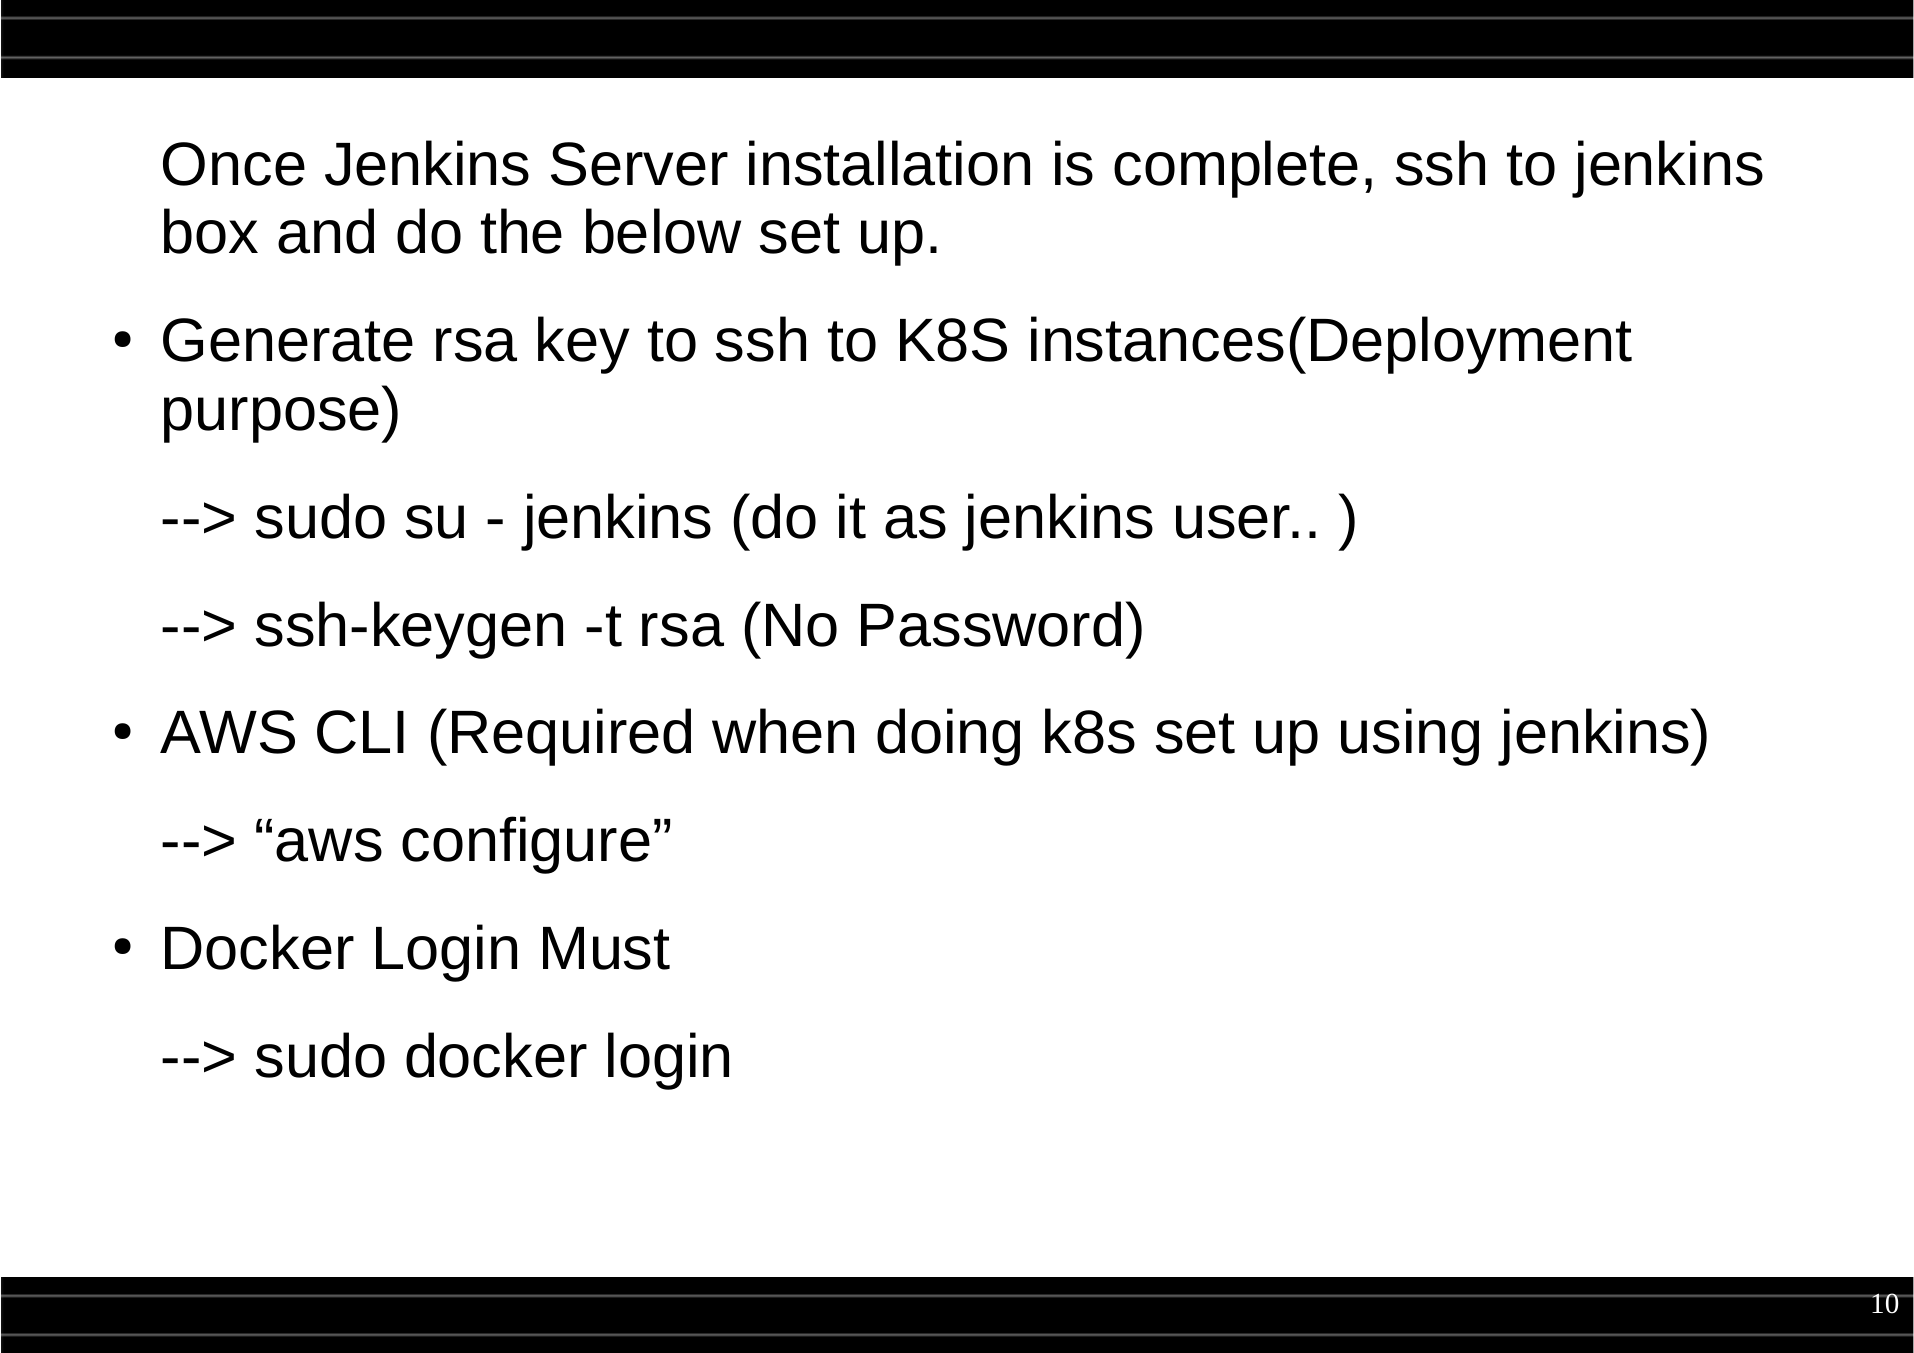

# Once Jenkins Server installation is complete, ssh to jenkins box and do the below set up.
Generate rsa key to ssh to K8S instances(Deployment purpose)
--> sudo su - jenkins (do it as jenkins user.. )
--> ssh-keygen -t rsa (No Password)
AWS CLI (Required when doing k8s set up using jenkins)
--> “aws configure”
Docker Login Must
--> sudo docker login